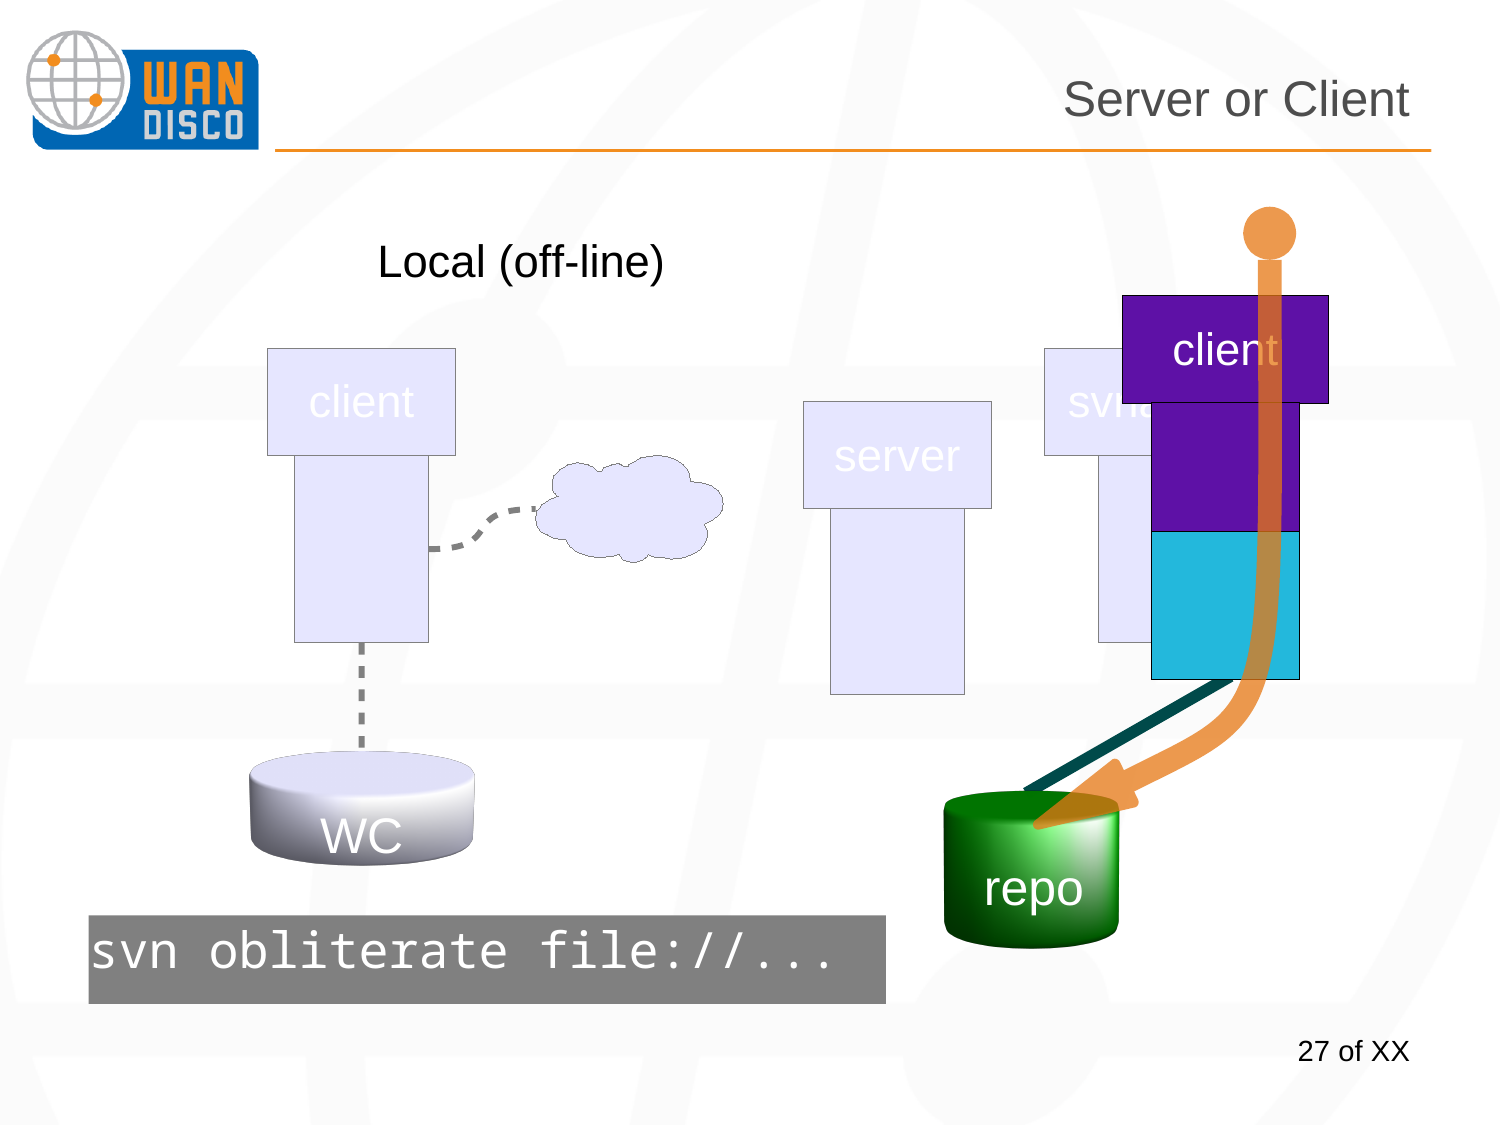

# Server or Client
Local (off-line)
client
svnadmin
client
server
WC
repo
svn obliterate file://...
27